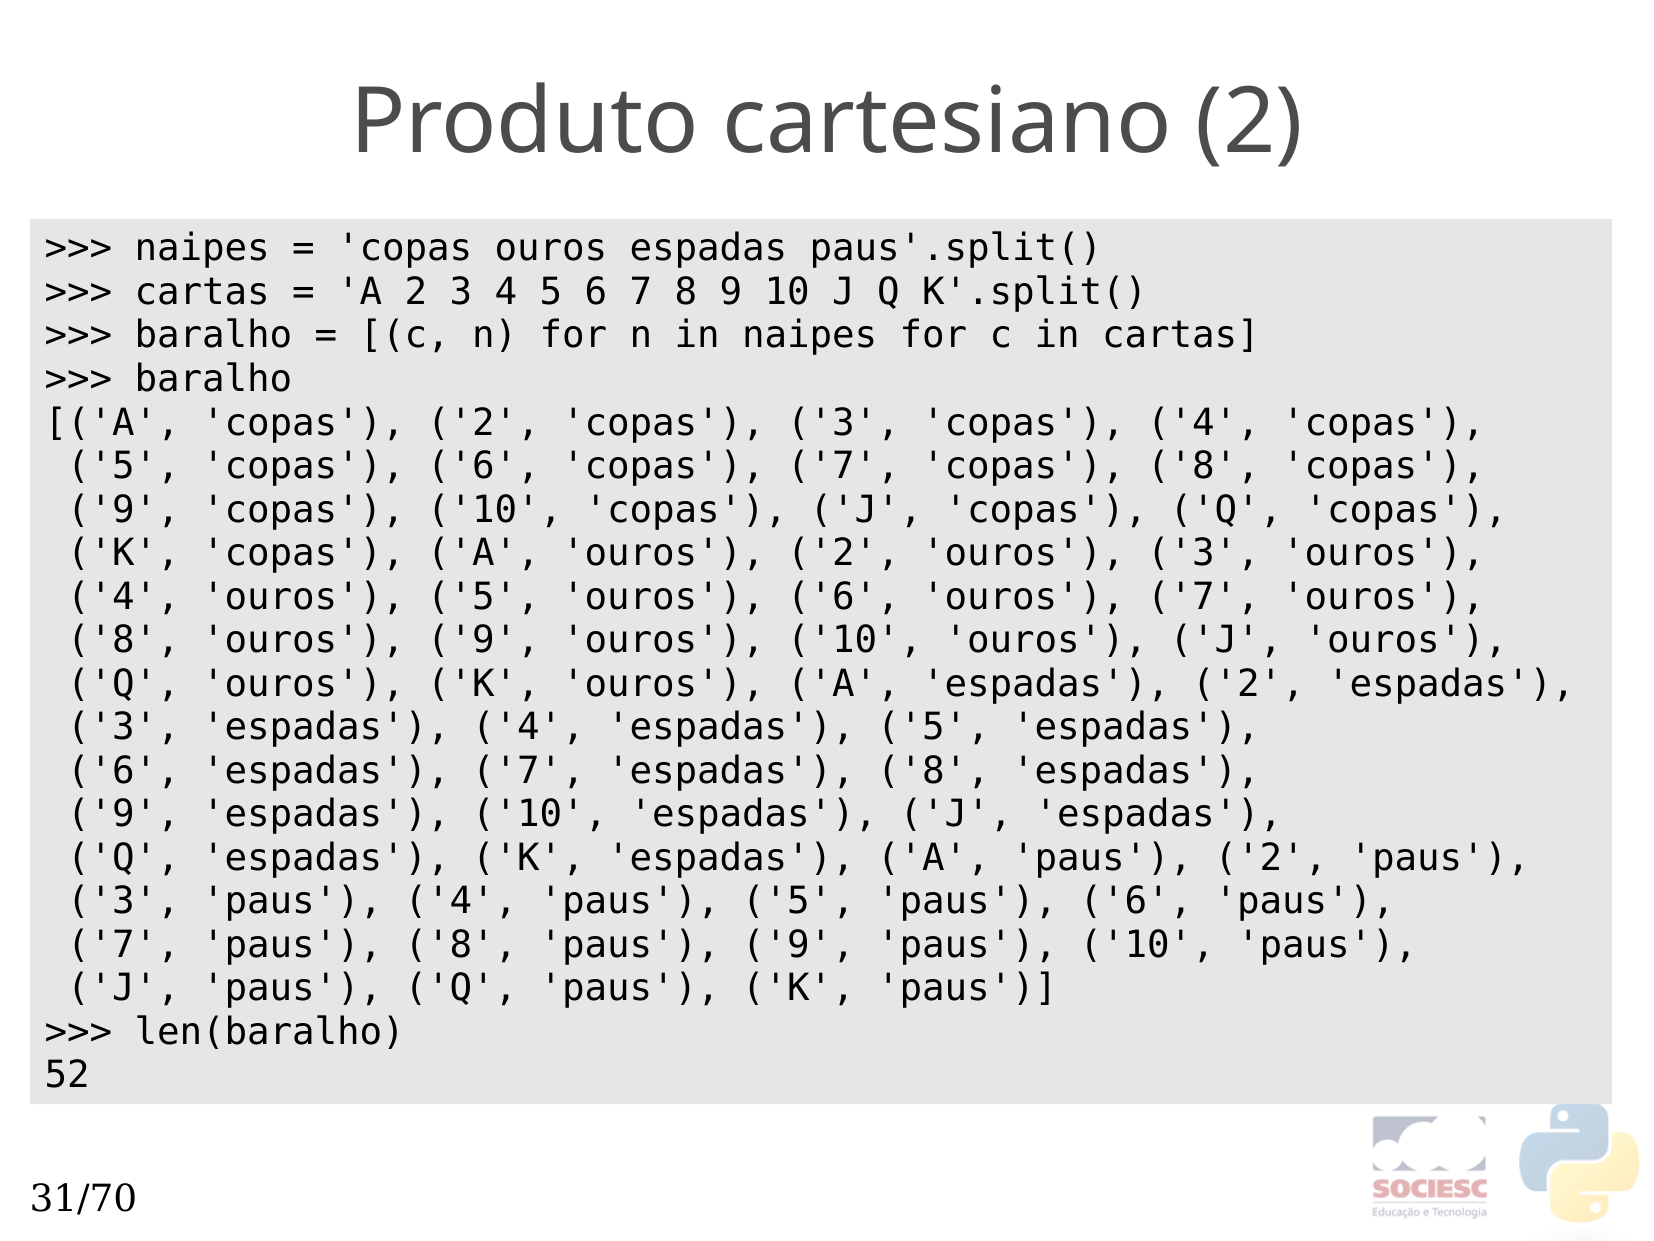

# Produto cartesiano (2)
>>> naipes = 'copas ouros espadas paus'.split()
>>> cartas = 'A 2 3 4 5 6 7 8 9 10 J Q K'.split()
>>> baralho = [(c, n) for n in naipes for c in cartas]
>>> baralho
[('A', 'copas'), ('2', 'copas'), ('3', 'copas'), ('4', 'copas'),
 ('5', 'copas'), ('6', 'copas'), ('7', 'copas'), ('8', 'copas'),
 ('9', 'copas'), ('10', 'copas'), ('J', 'copas'), ('Q', 'copas'),
 ('K', 'copas'), ('A', 'ouros'), ('2', 'ouros'), ('3', 'ouros'),
 ('4', 'ouros'), ('5', 'ouros'), ('6', 'ouros'), ('7', 'ouros'),
 ('8', 'ouros'), ('9', 'ouros'), ('10', 'ouros'), ('J', 'ouros'),
 ('Q', 'ouros'), ('K', 'ouros'), ('A', 'espadas'), ('2', 'espadas'),
 ('3', 'espadas'), ('4', 'espadas'), ('5', 'espadas'),
 ('6', 'espadas'), ('7', 'espadas'), ('8', 'espadas'),
 ('9', 'espadas'), ('10', 'espadas'), ('J', 'espadas'),
 ('Q', 'espadas'), ('K', 'espadas'), ('A', 'paus'), ('2', 'paus'),
 ('3', 'paus'), ('4', 'paus'), ('5', 'paus'), ('6', 'paus'),
 ('7', 'paus'), ('8', 'paus'), ('9', 'paus'), ('10', 'paus'),
 ('J', 'paus'), ('Q', 'paus'), ('K', 'paus')]
>>> len(baralho)
52